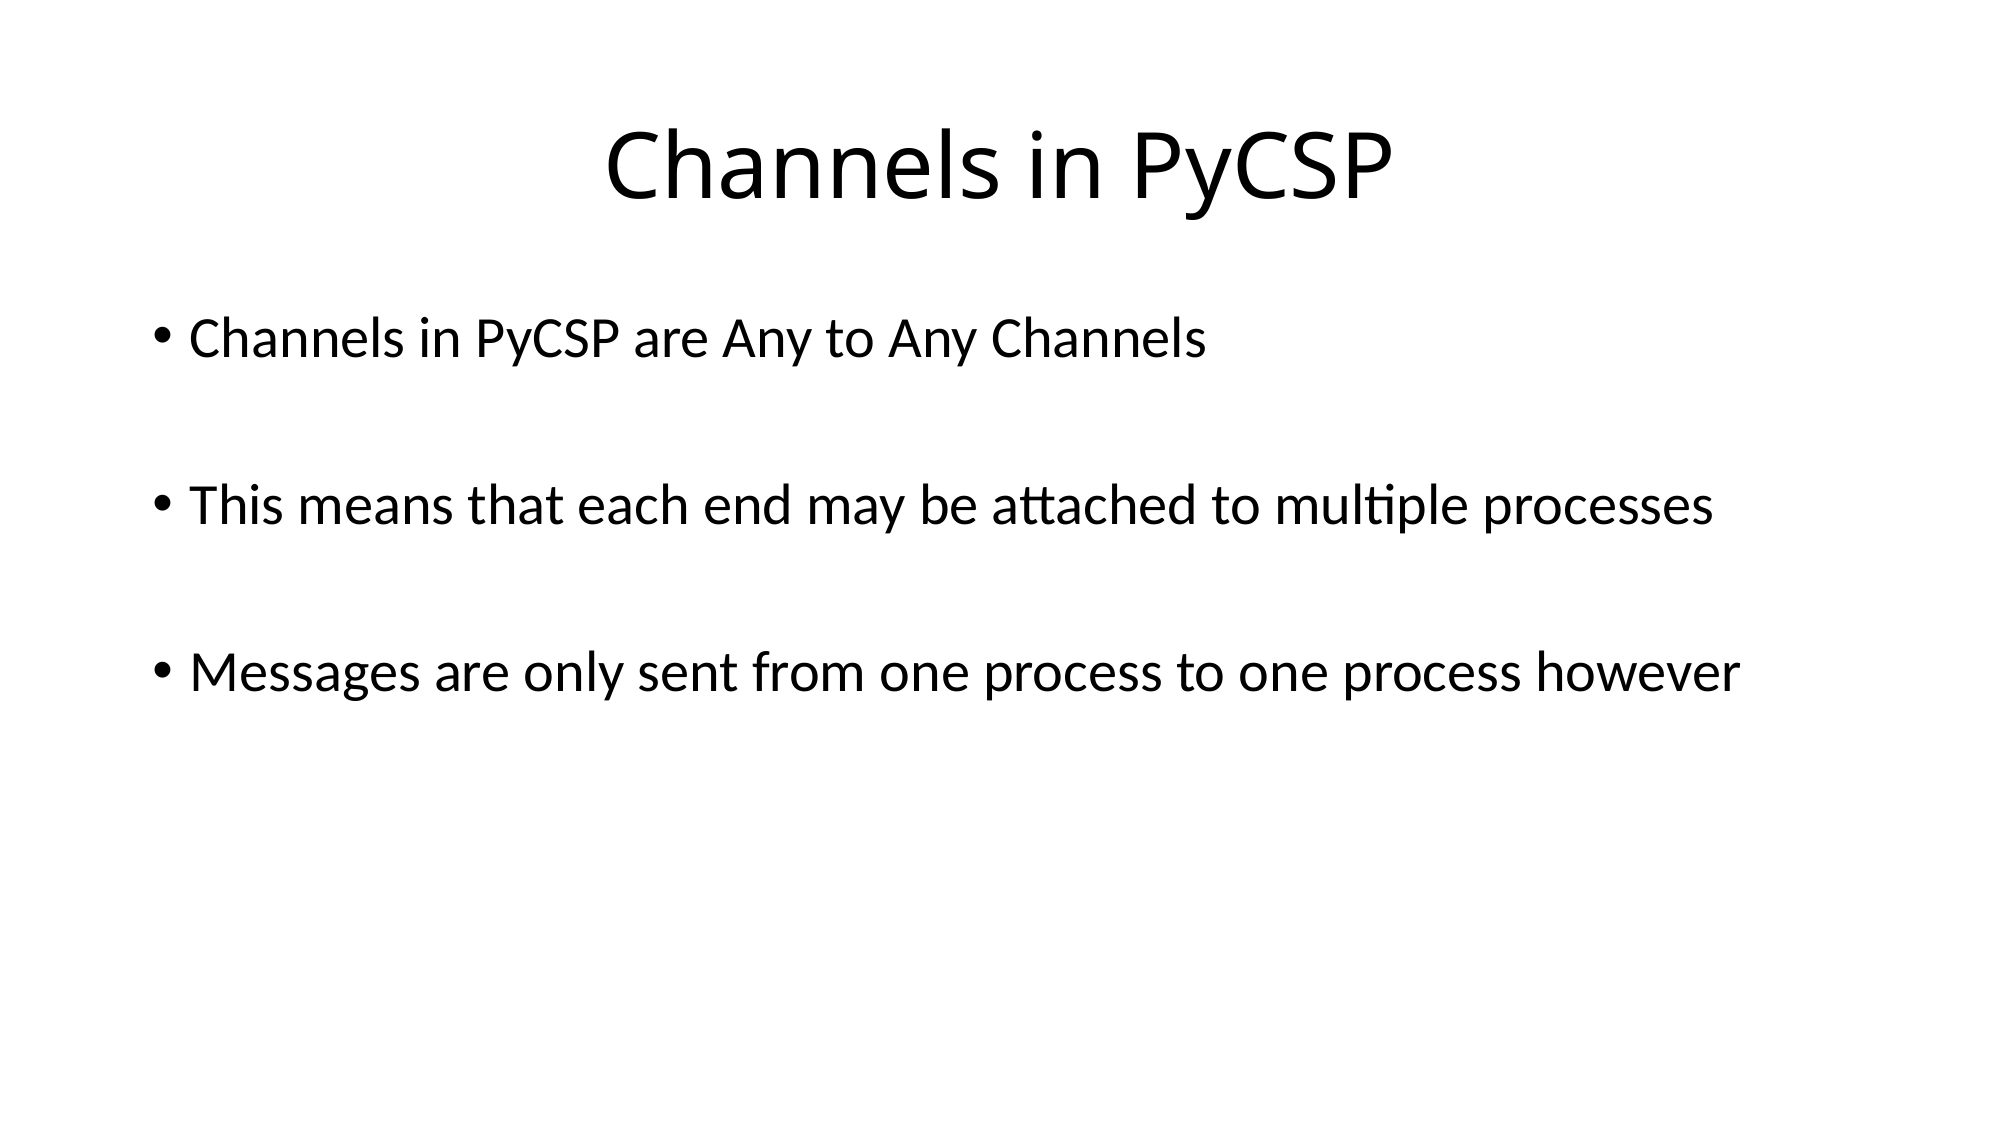

# Channels in PyCSP
Channels in PyCSP are Any to Any Channels
This means that each end may be attached to multiple processes
Messages are only sent from one process to one process however